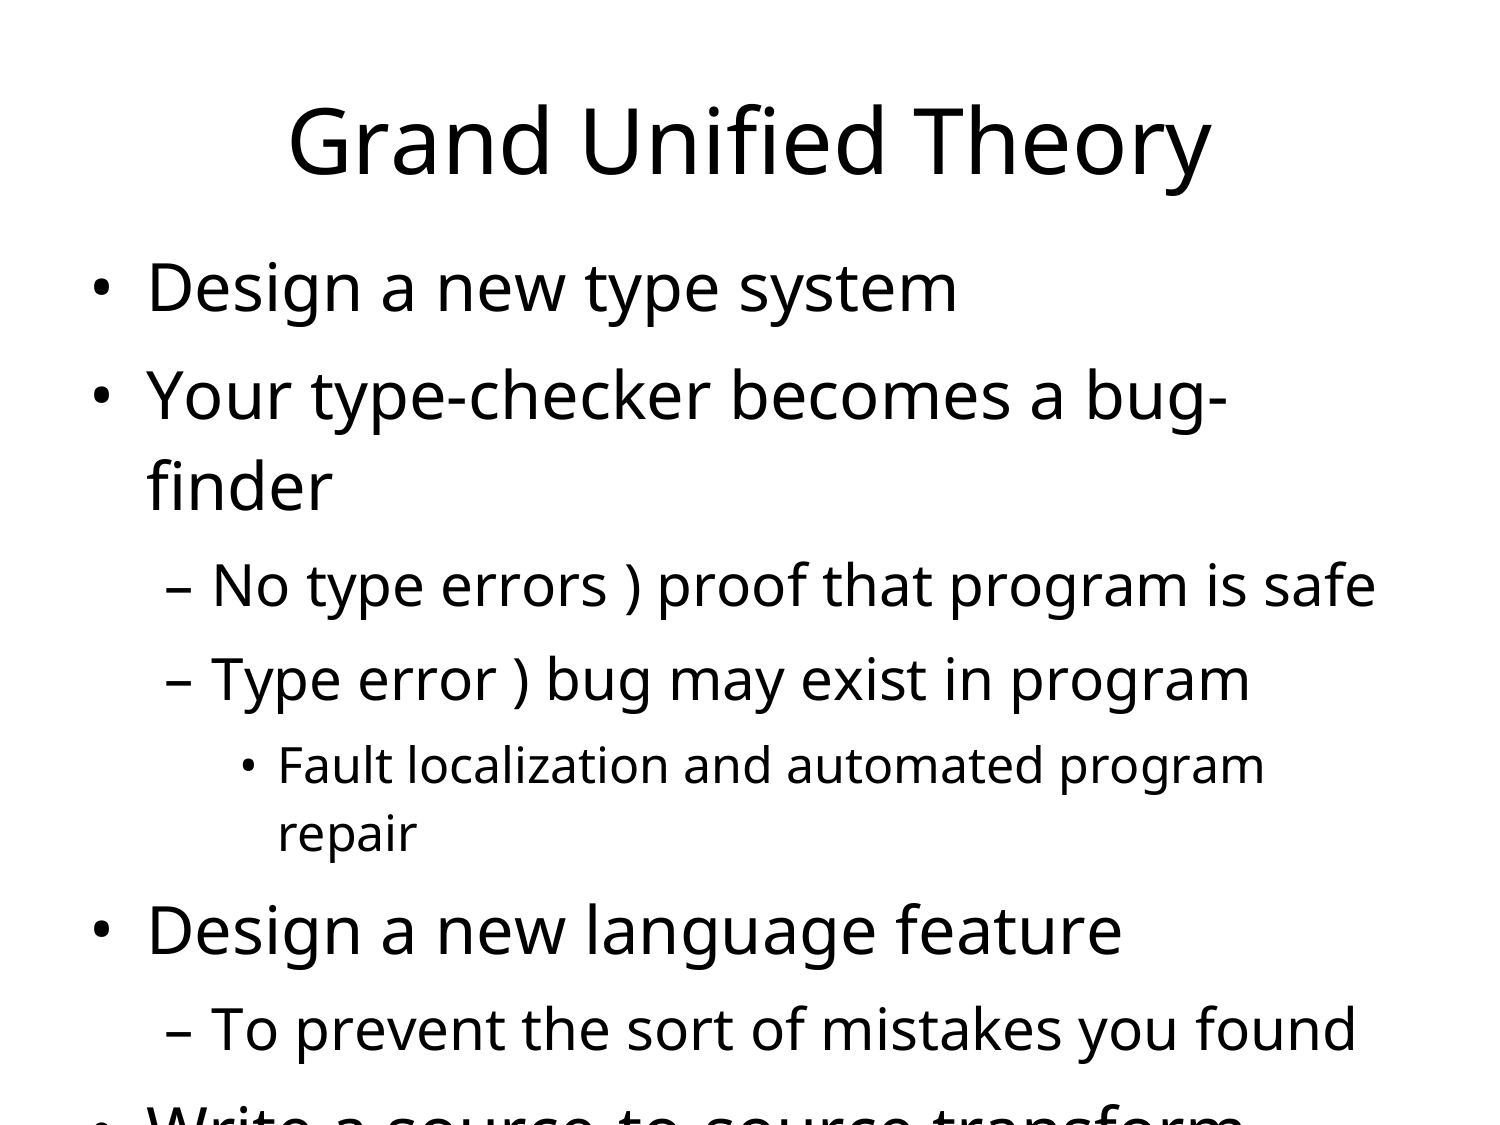

# Grand Unified Theory
Design a new type system
Your type-checker becomes a bug-finder
No type errors ) proof that program is safe
Type error ) bug may exist in program
Fault localization and automated program repair
Design a new language feature
To prevent the sort of mistakes you found
Write a source-to-source transform
Your new feature now works on existing code